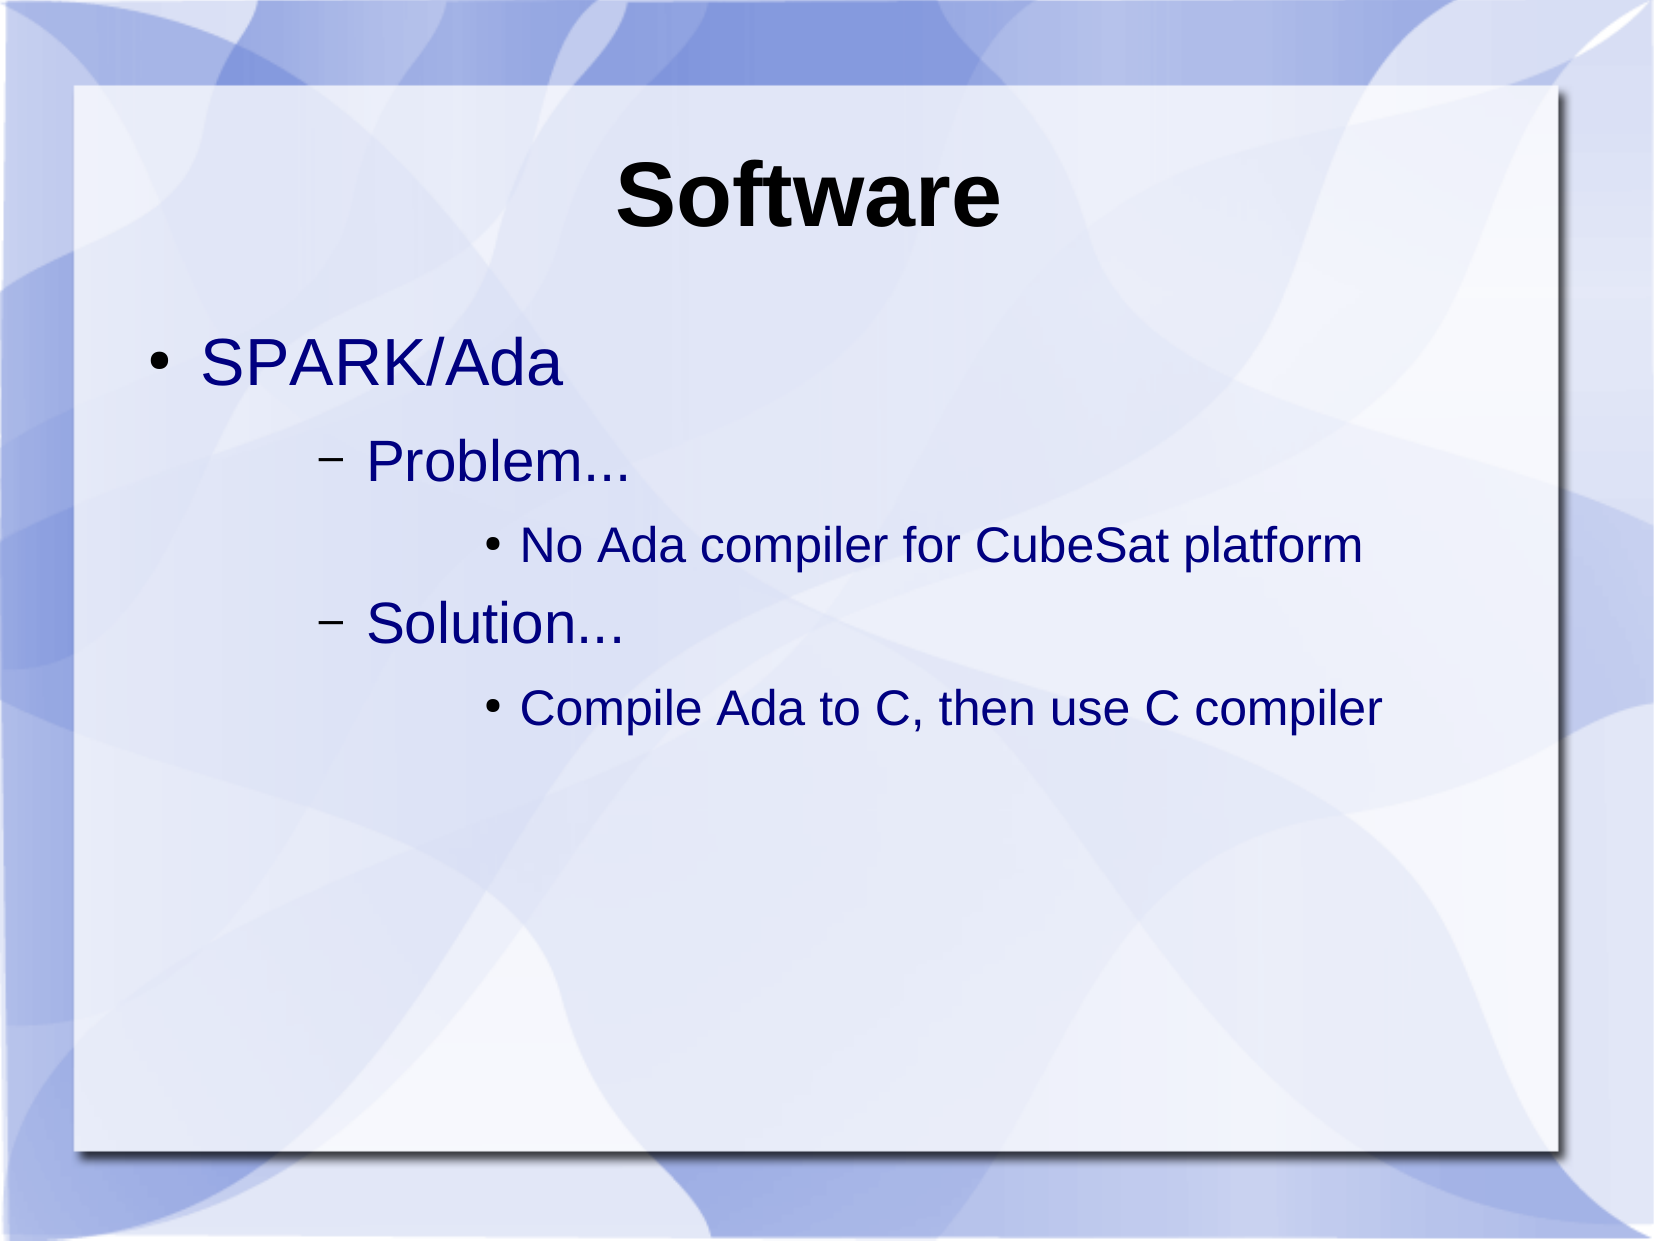

# Software
SPARK/Ada
Problem...
No Ada compiler for CubeSat platform
Solution...
Compile Ada to C, then use C compiler